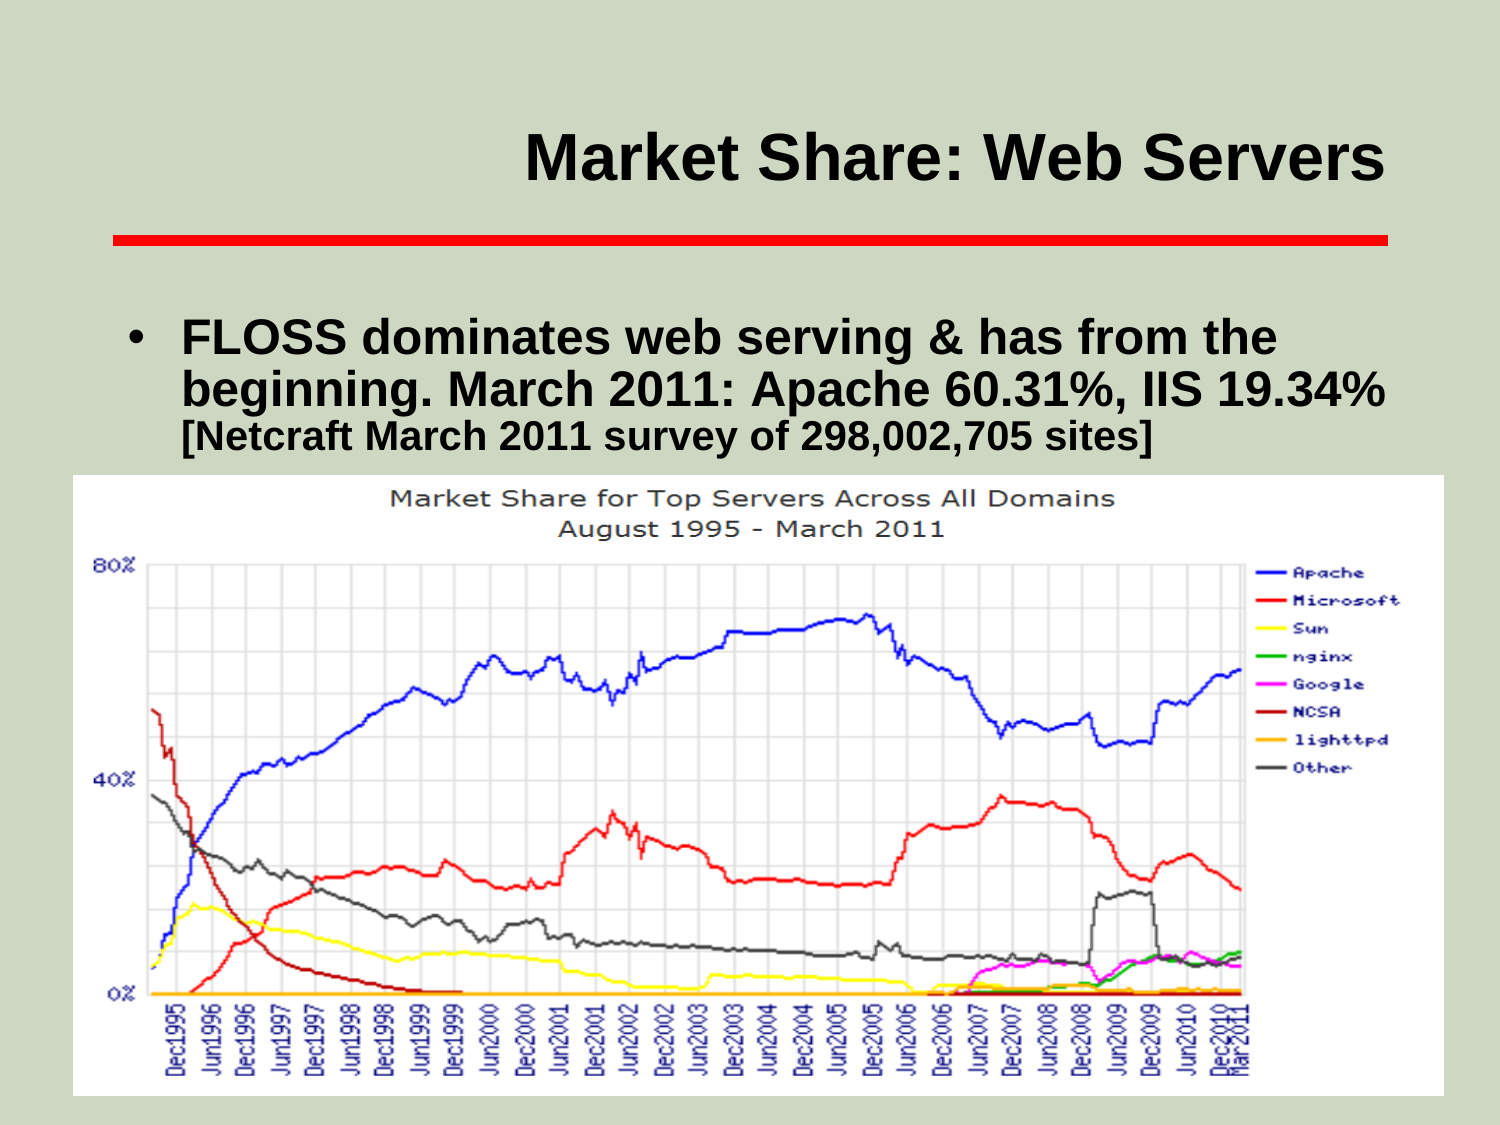

# Market Share: Web Servers
FLOSS dominates web serving & has from the beginning. March 2011: Apache 60.31%, IIS 19.34%
[Netcraft March 2011 survey of 298,002,705 sites]